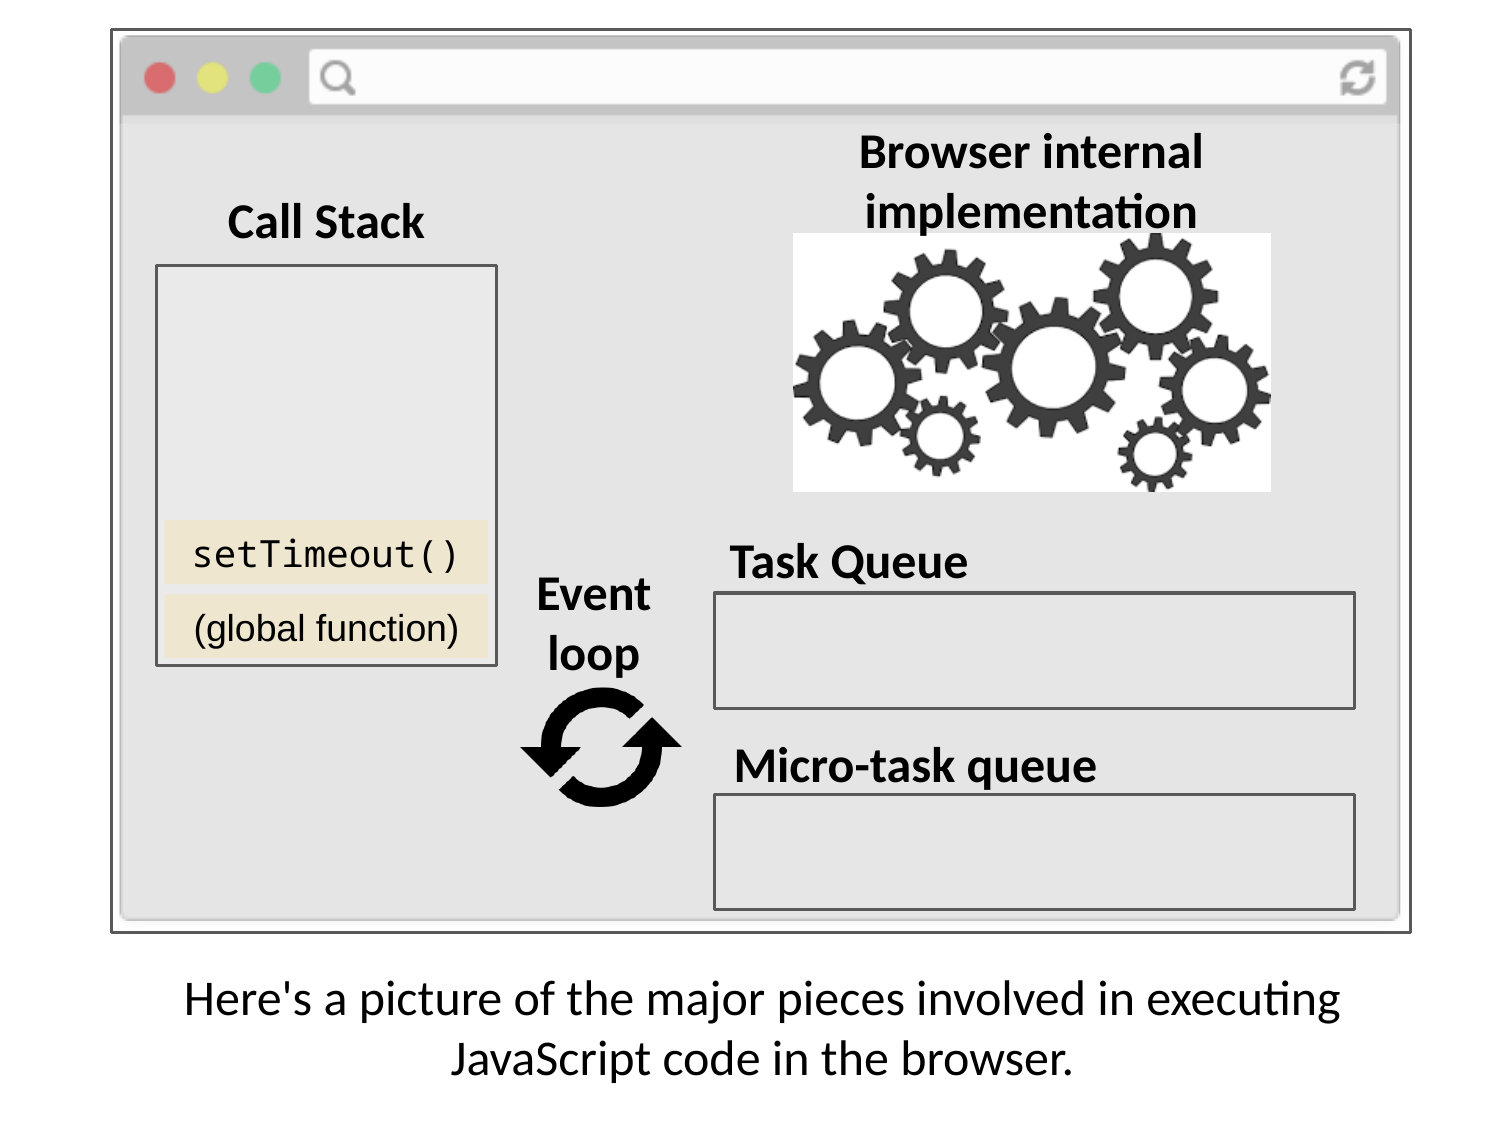

Browser internal implementation
Call Stack
setTimeout()
Task Queue
Event loop
(global function)
Micro-task queue
Here's a picture of the major pieces involved in executing JavaScript code in the browser.